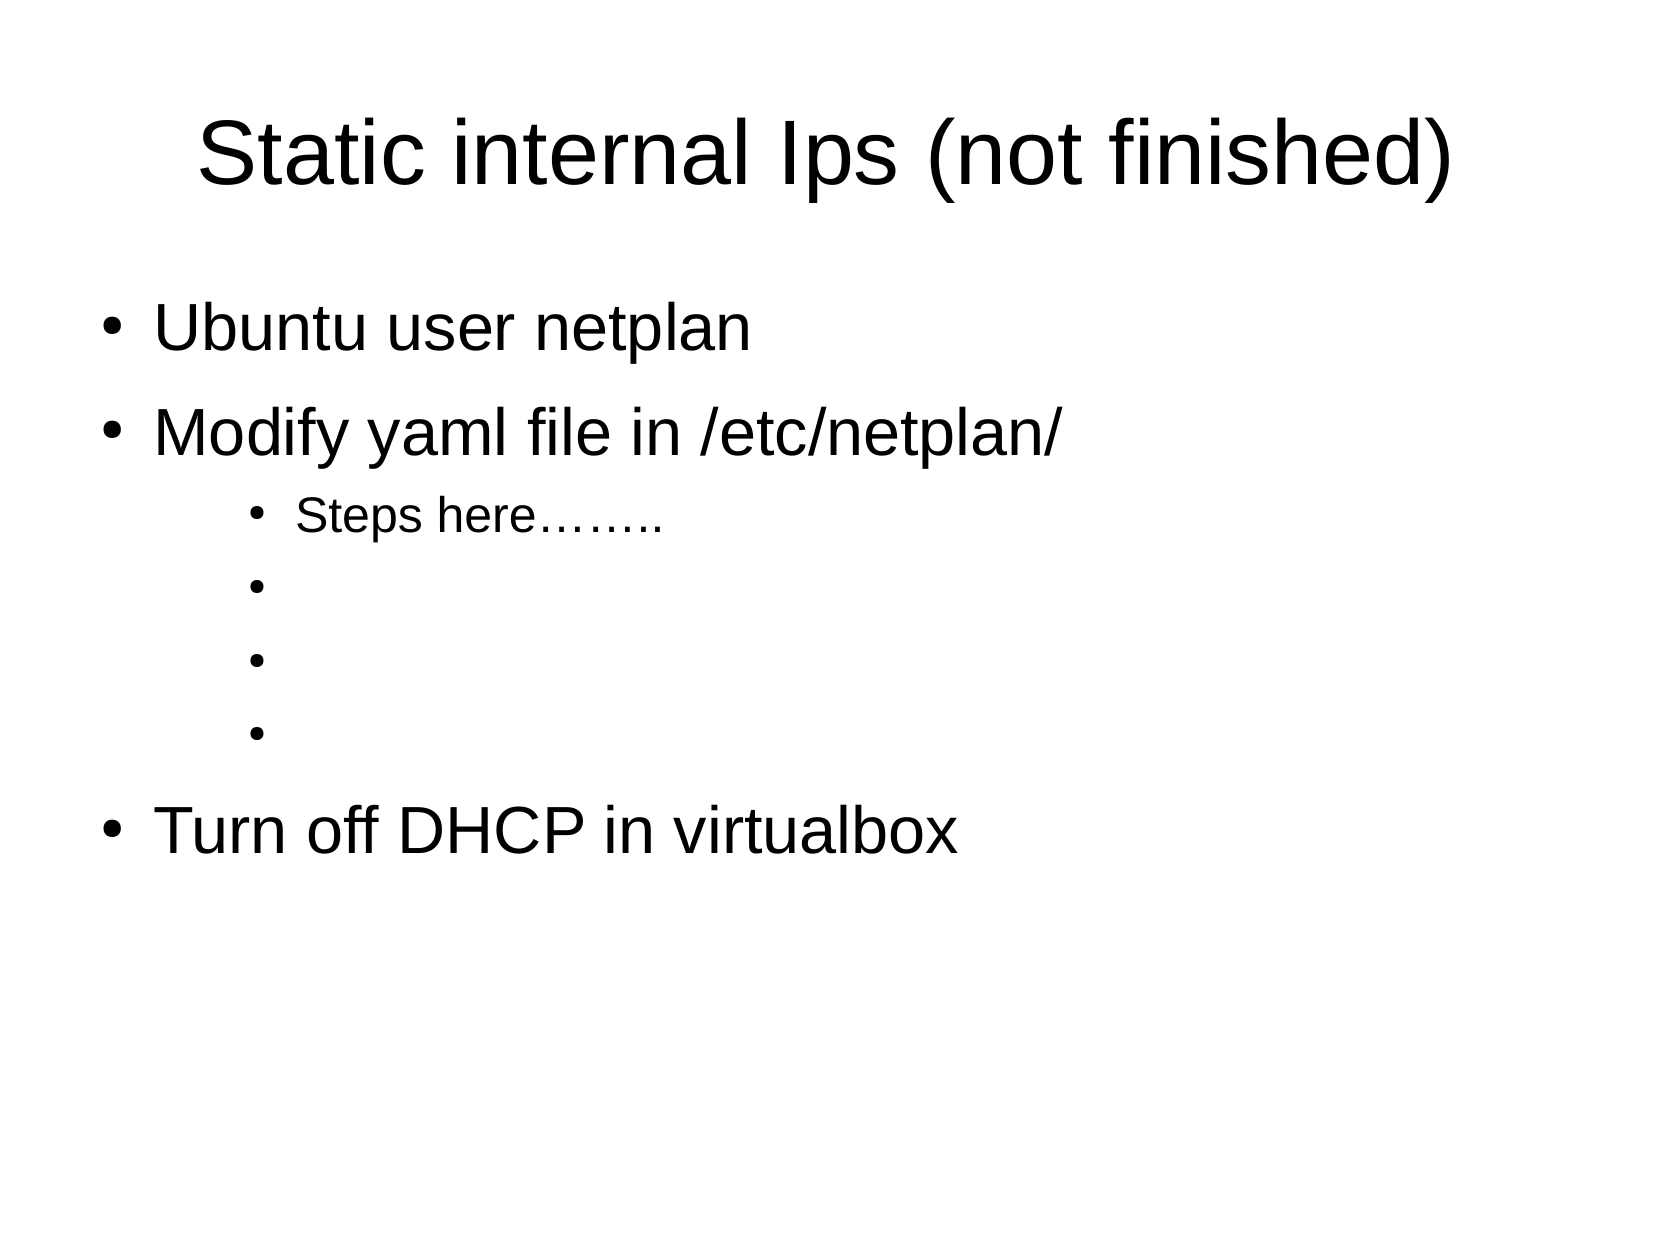

# Static internal Ips (not finished)
Ubuntu user netplan
Modify yaml file in /etc/netplan/
Steps here……..
Turn off DHCP in virtualbox